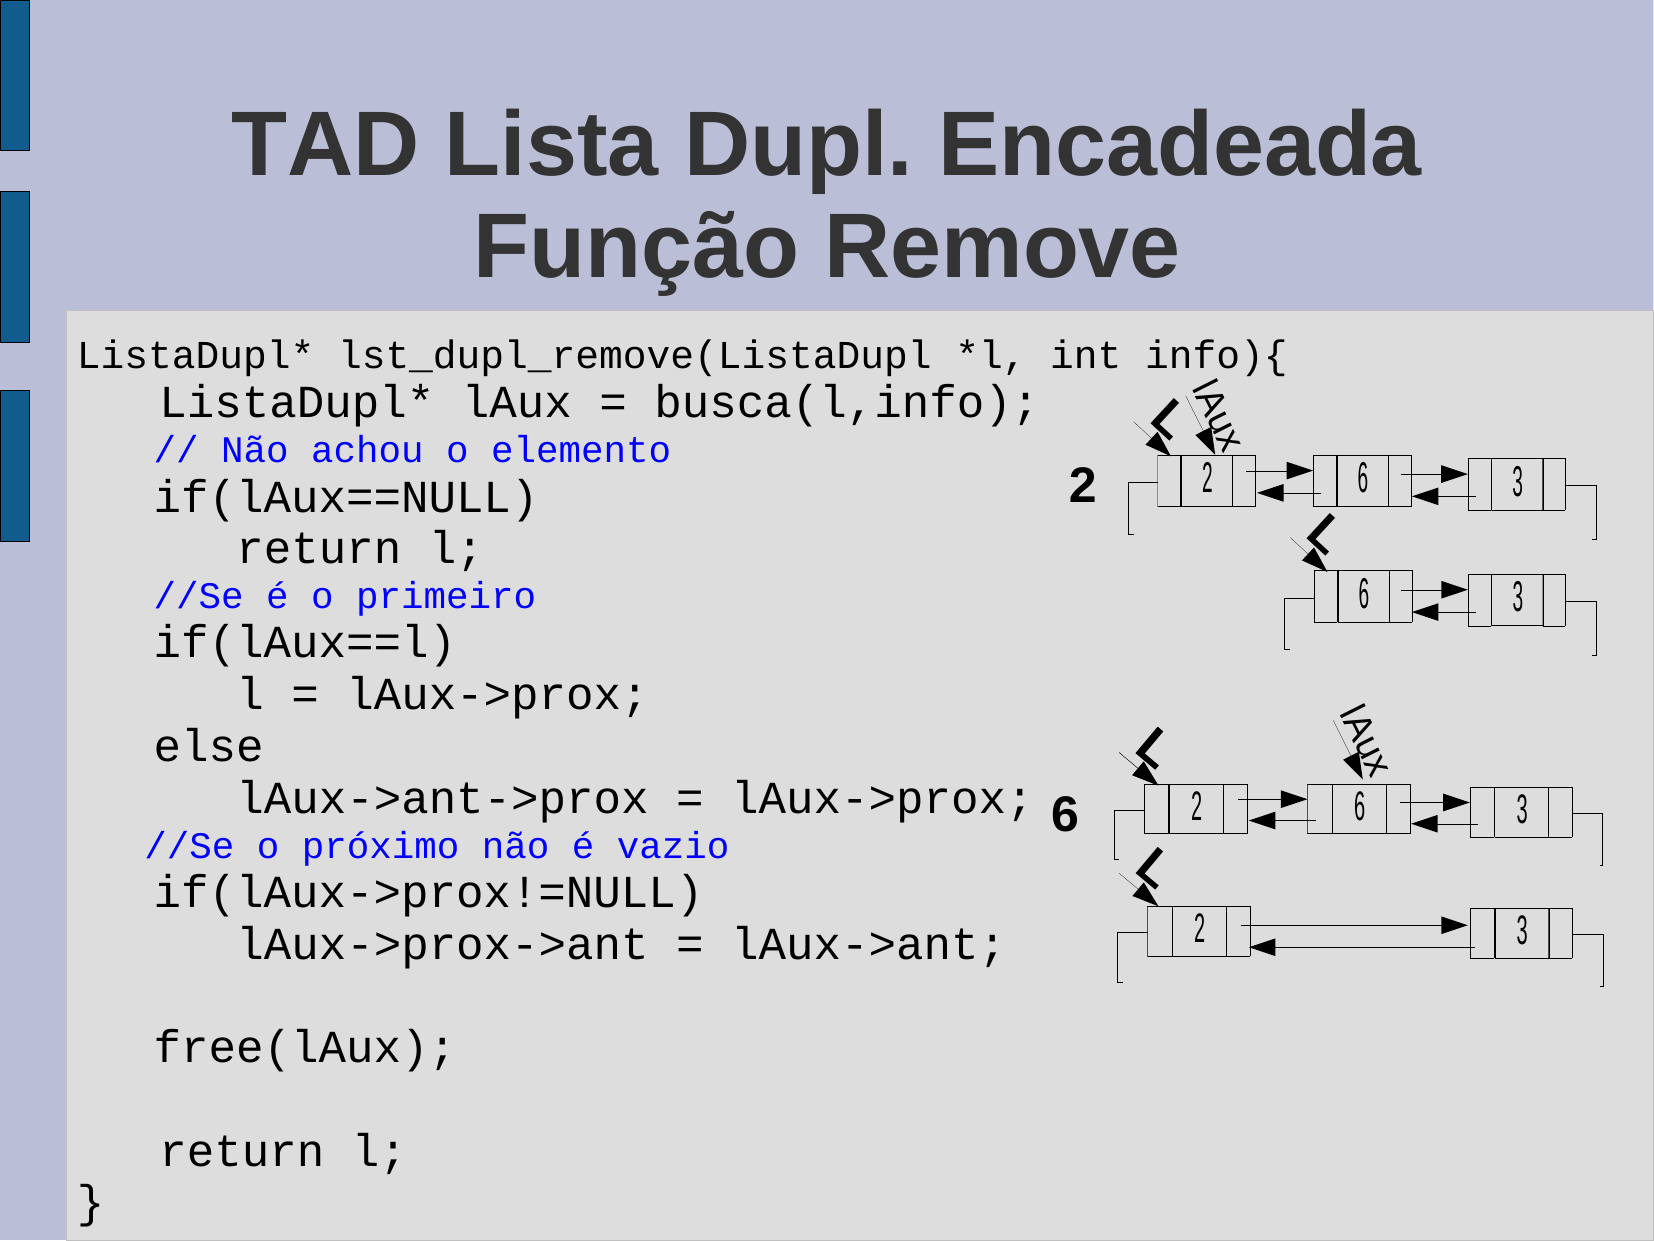

# TAD Lista Dupl. Encadeada Função Remove
ListaDupl* lst_dupl_remove(ListaDupl *l, int info){
 ListaDupl* lAux = busca(l,info);
// Não achou o elemento
if(lAux==NULL)
return l;
//Se é o primeiro
if(lAux==l)
l = lAux->prox;
else
lAux->ant->prox = lAux->prox;
 //Se o próximo não é vazio
if(lAux->prox!=NULL)
lAux->prox->ant = lAux->ant;
free(lAux);
 return l;
}
lAux
L
2
L
lAux
L
6
L
L